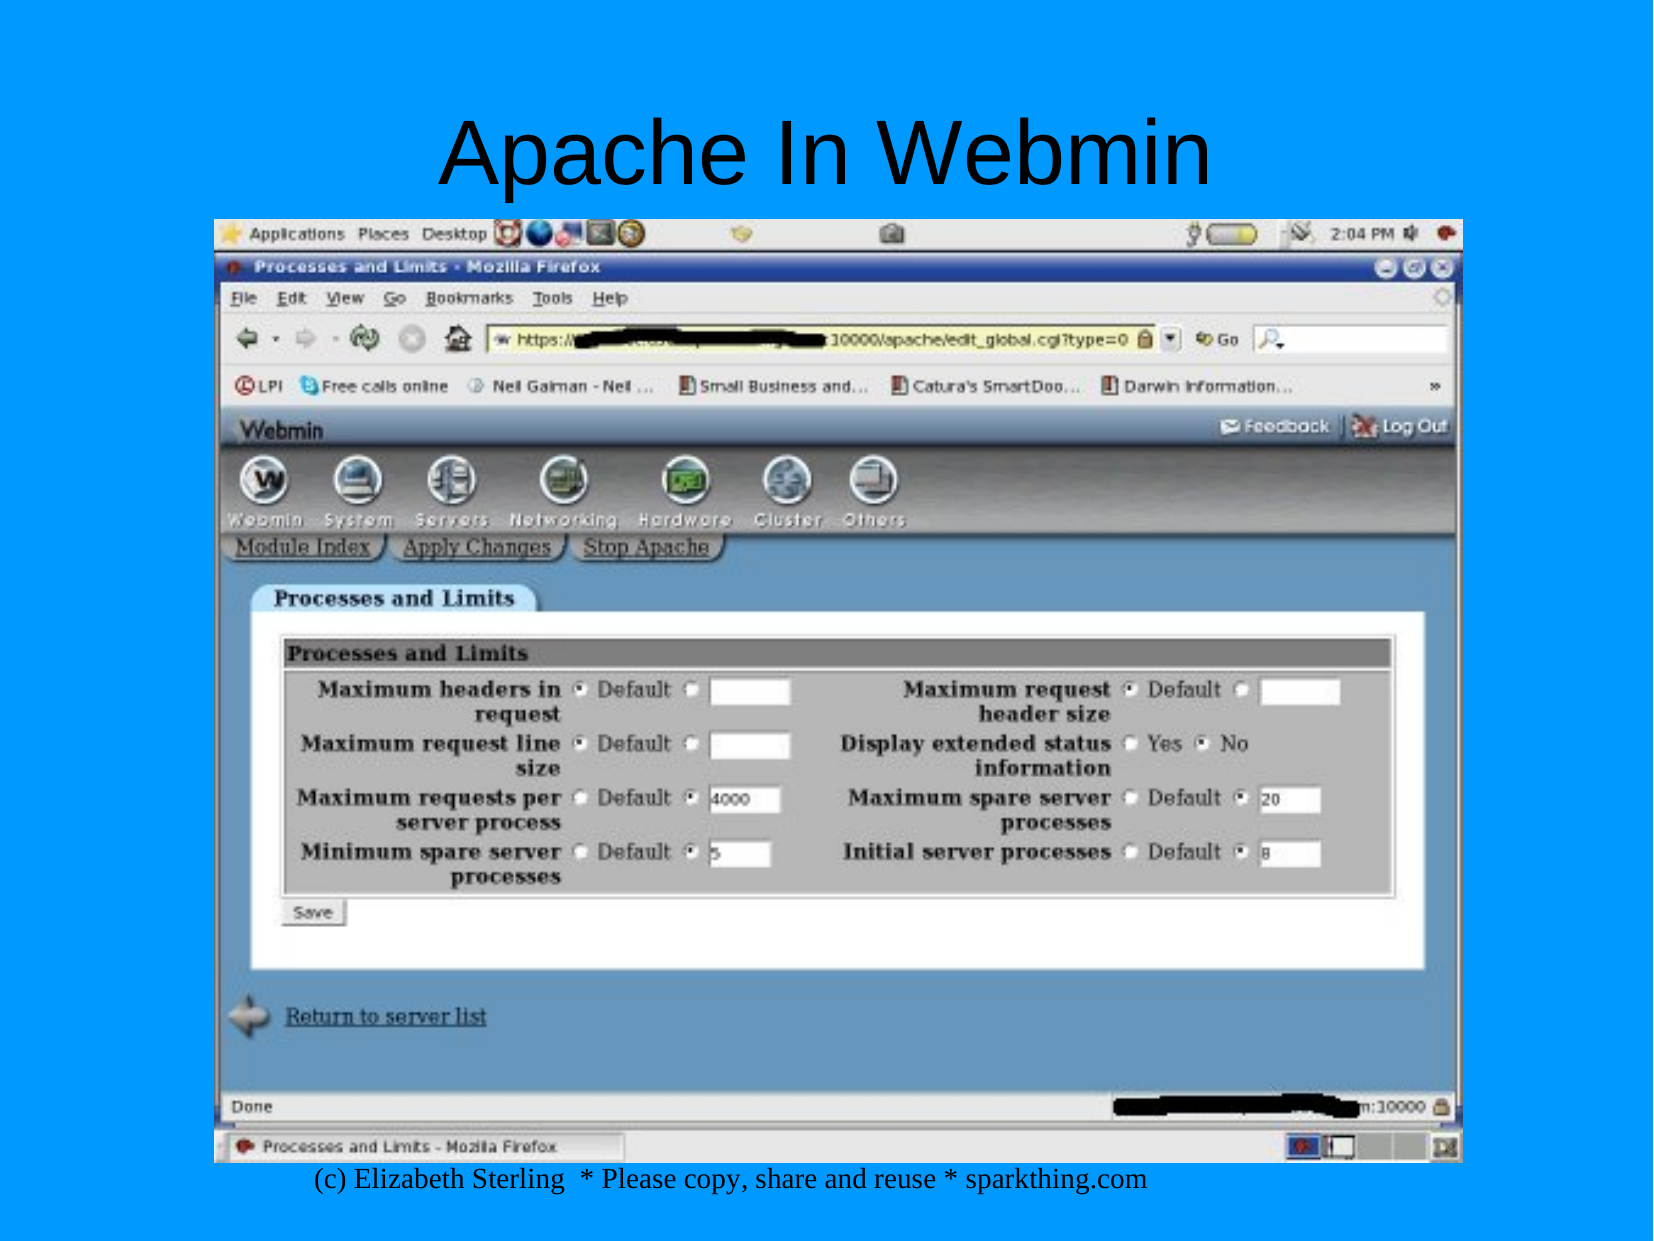

# Apache In Webmin
(c) Elizabeth Sterling * Please copy, share and reuse * sparkthing.com